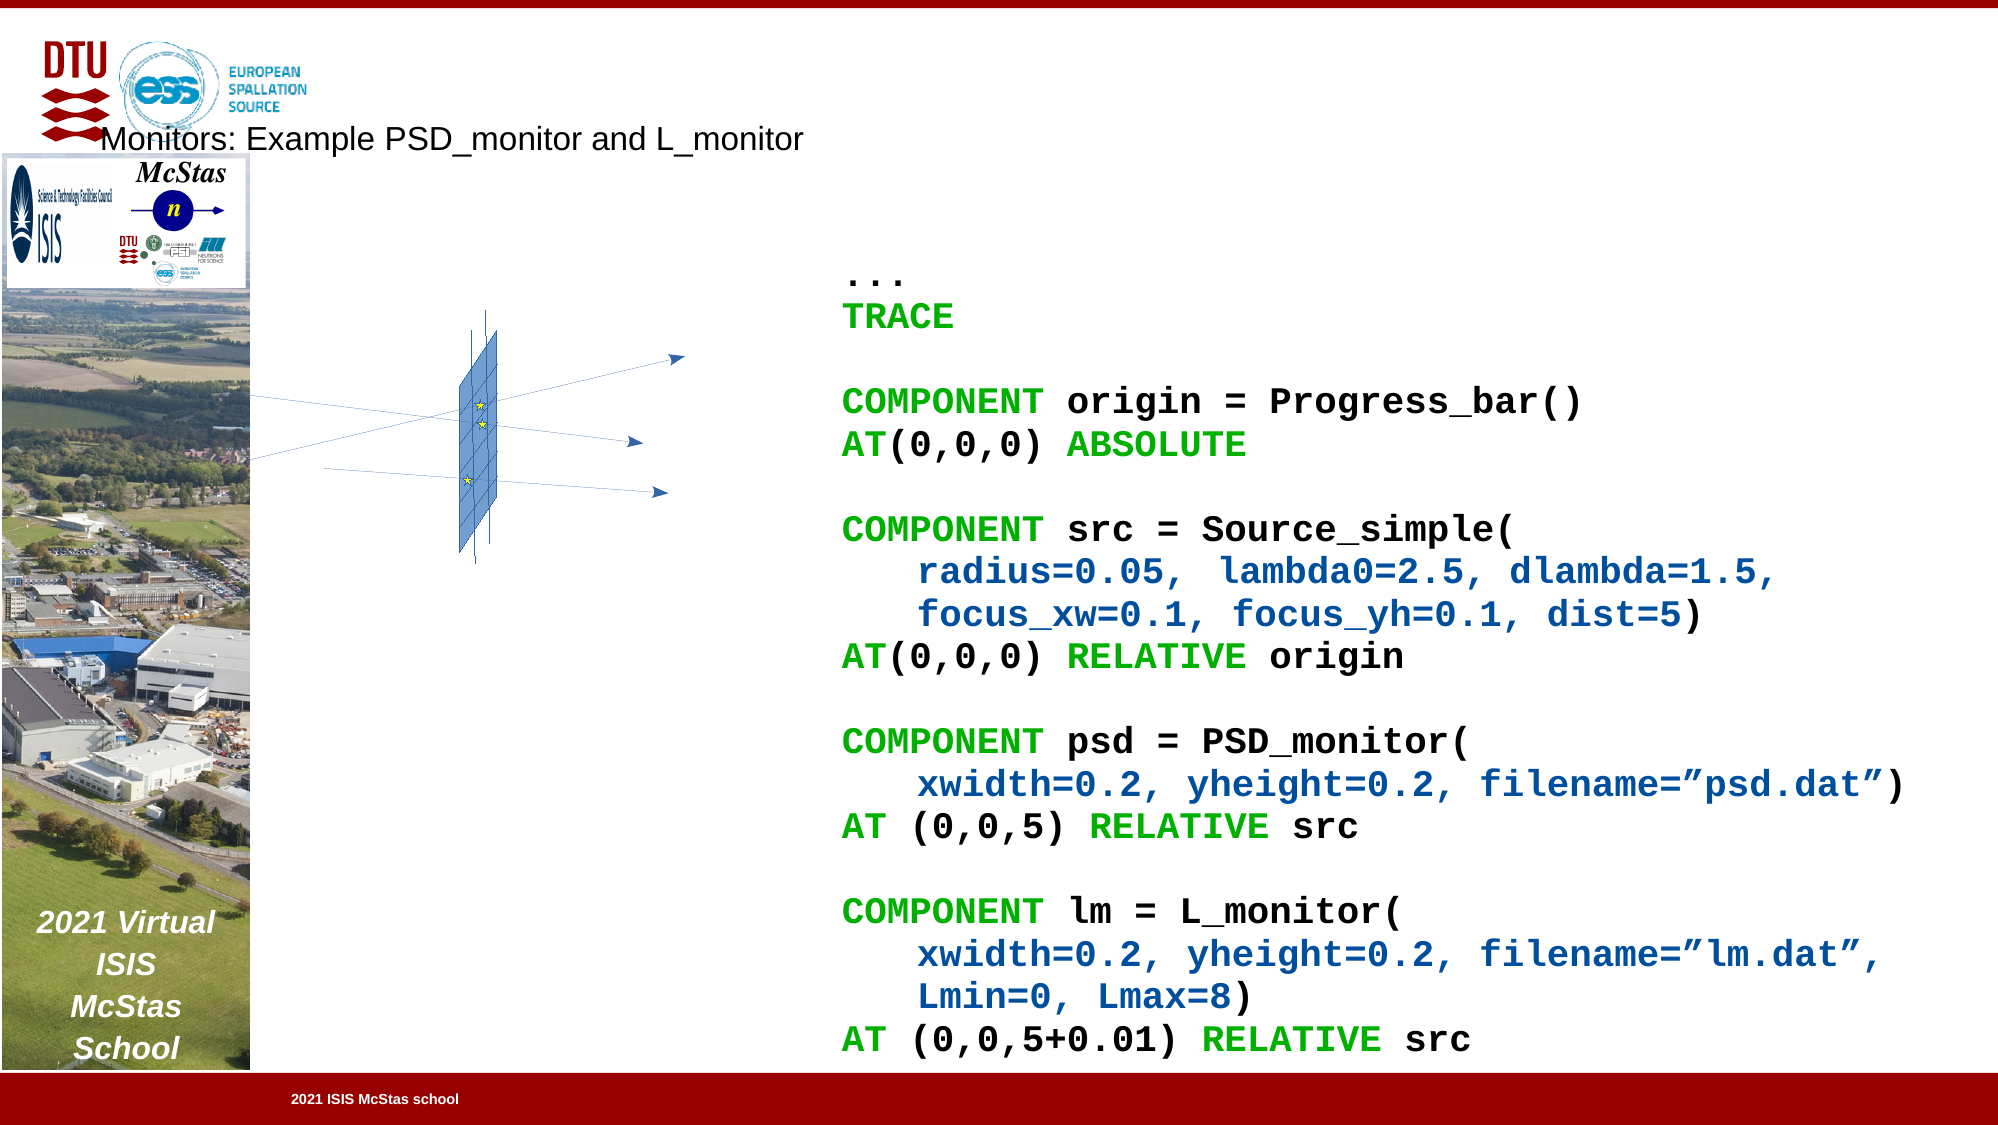

# Monitors: Example PSD_monitor and L_monitor
...
TRACE
COMPONENT origin = Progress_bar()
AT(0,0,0) ABSOLUTE
COMPONENT src = Source_simple(
	radius=0.05,	lambda0=2.5, dlambda=1.5,
	focus_xw=0.1, focus_yh=0.1, dist=5)
AT(0,0,0) RELATIVE origin
COMPONENT psd = PSD_monitor(
	xwidth=0.2, yheight=0.2, filename=”psd.dat”)
AT (0,0,5) RELATIVE src
COMPONENT lm = L_monitor(
	xwidth=0.2, yheight=0.2, filename=”lm.dat”,
	Lmin=0, Lmax=8)
AT (0,0,5+0.01) RELATIVE src